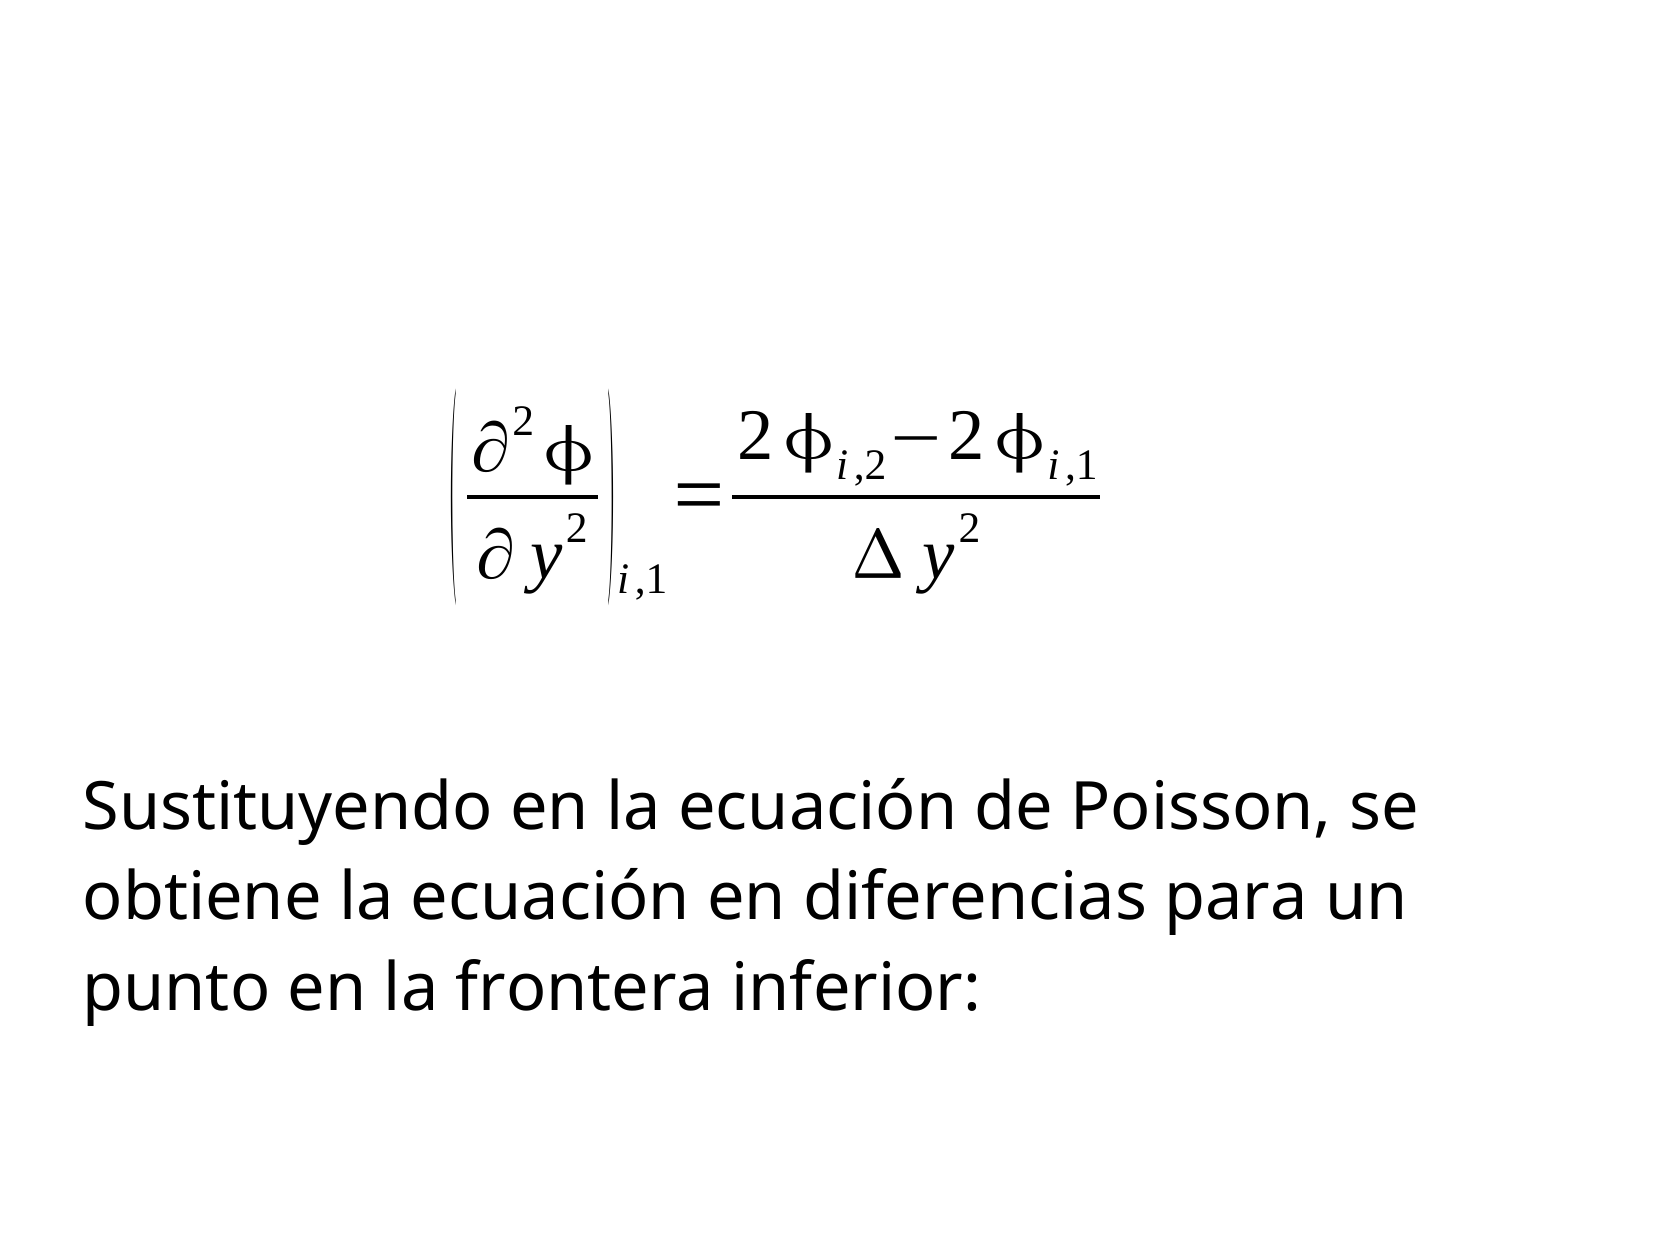

#
Sustituyendo en la ecuación de Poisson, se obtiene la ecuación en diferencias para un punto en la frontera inferior: